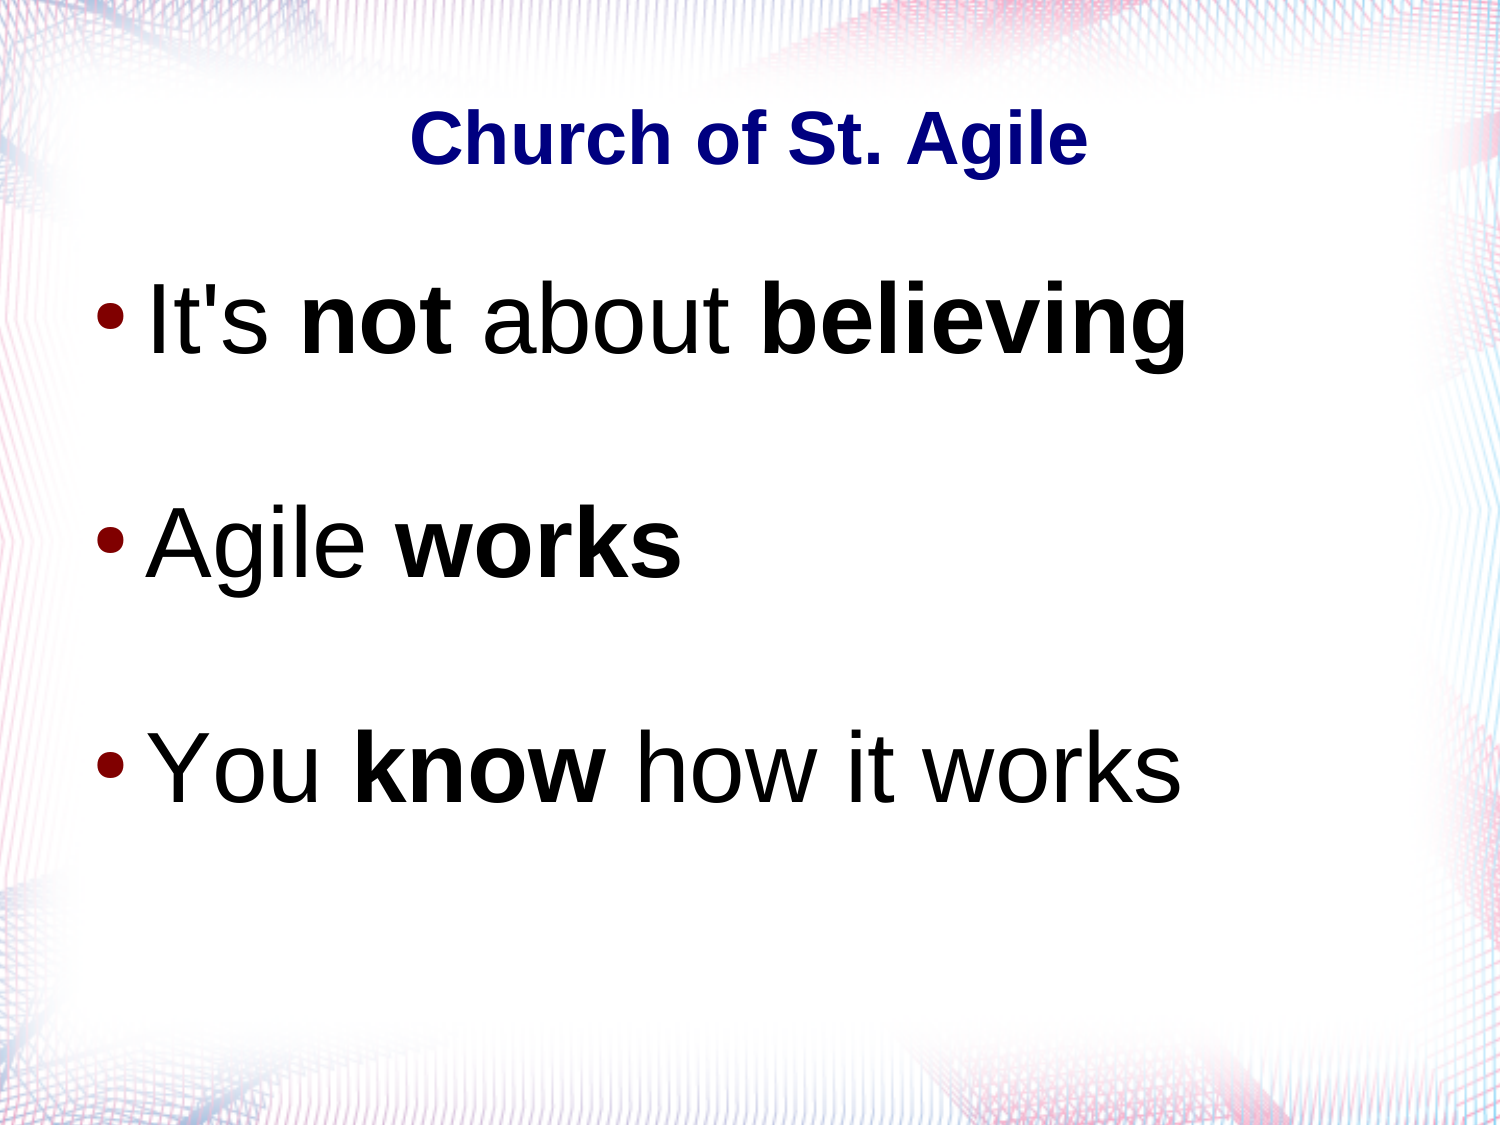

# Church of St. Agile
It's not about believing
Agile works
You know how it works